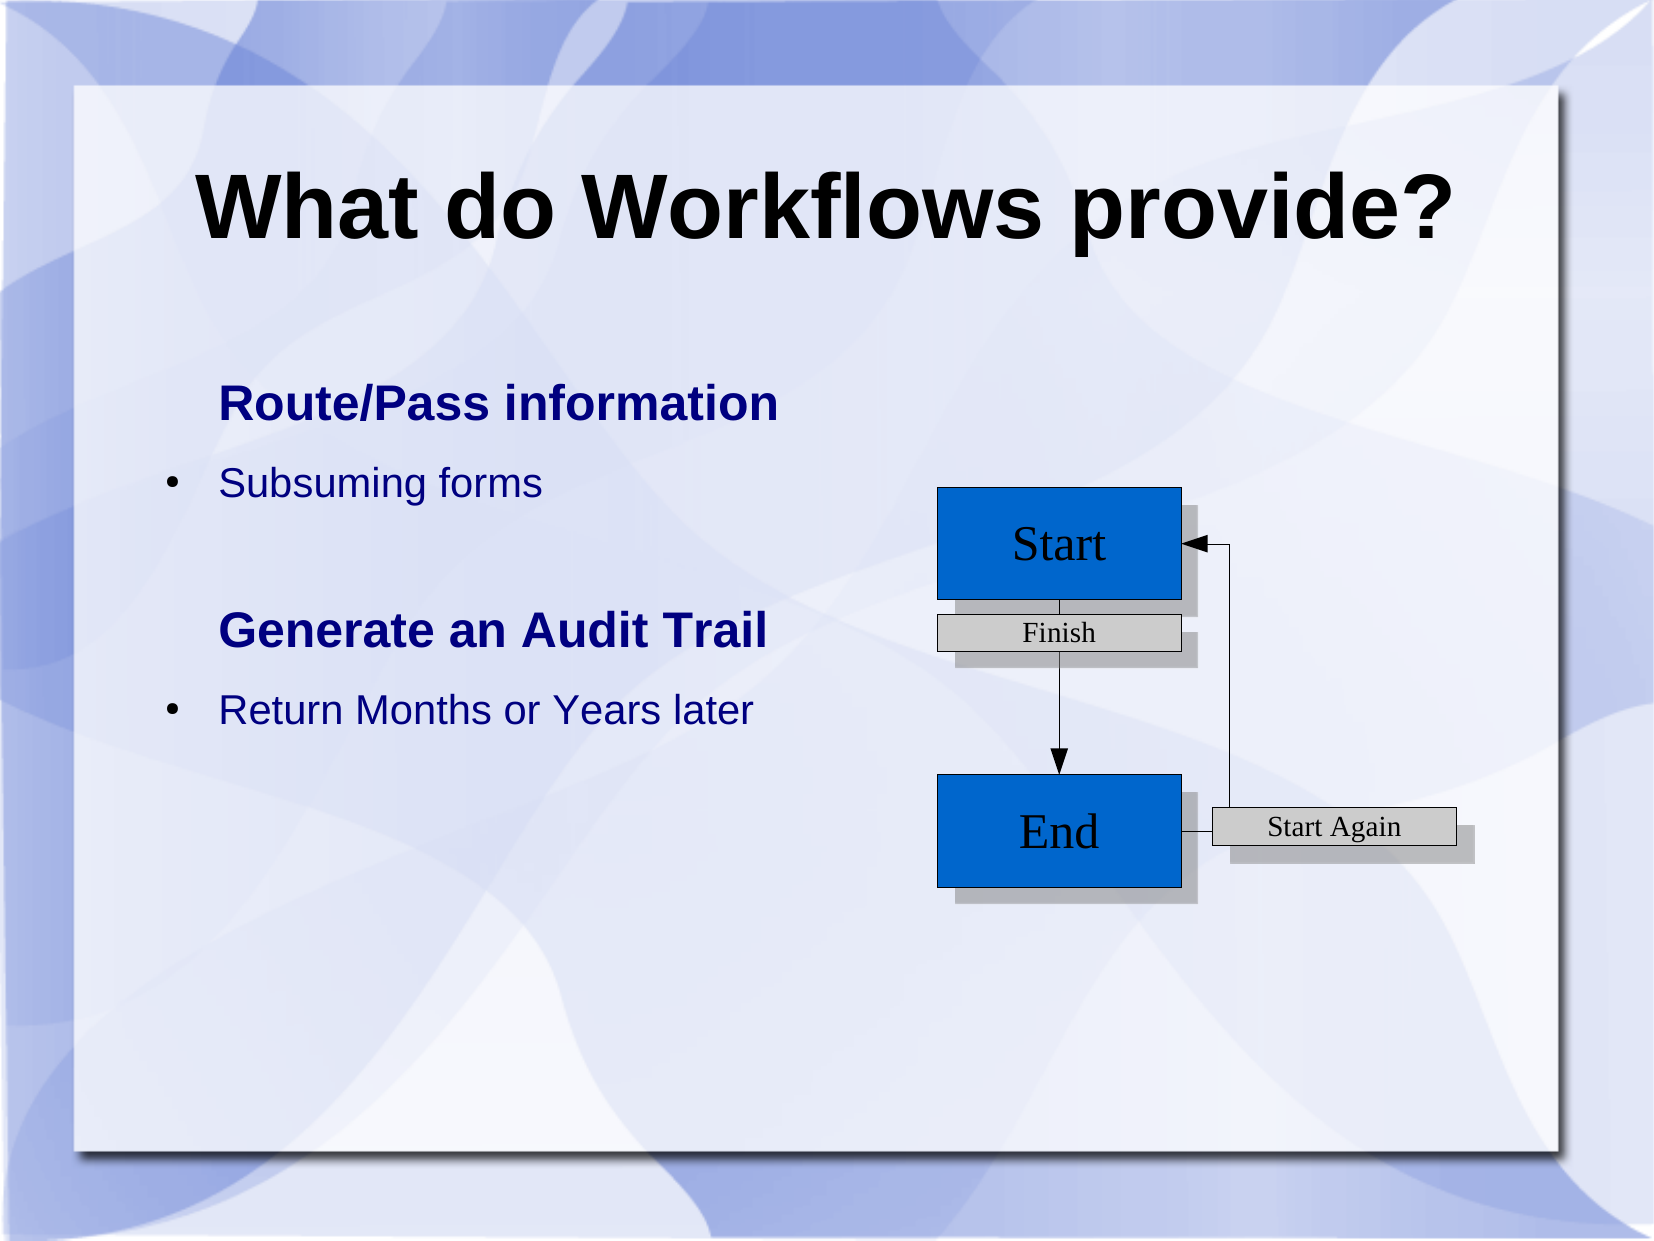

# What do Workflows provide?
Route/Pass information
Subsuming forms
Generate an Audit Trail
Return Months or Years later
Start
Finish
End
Start Again